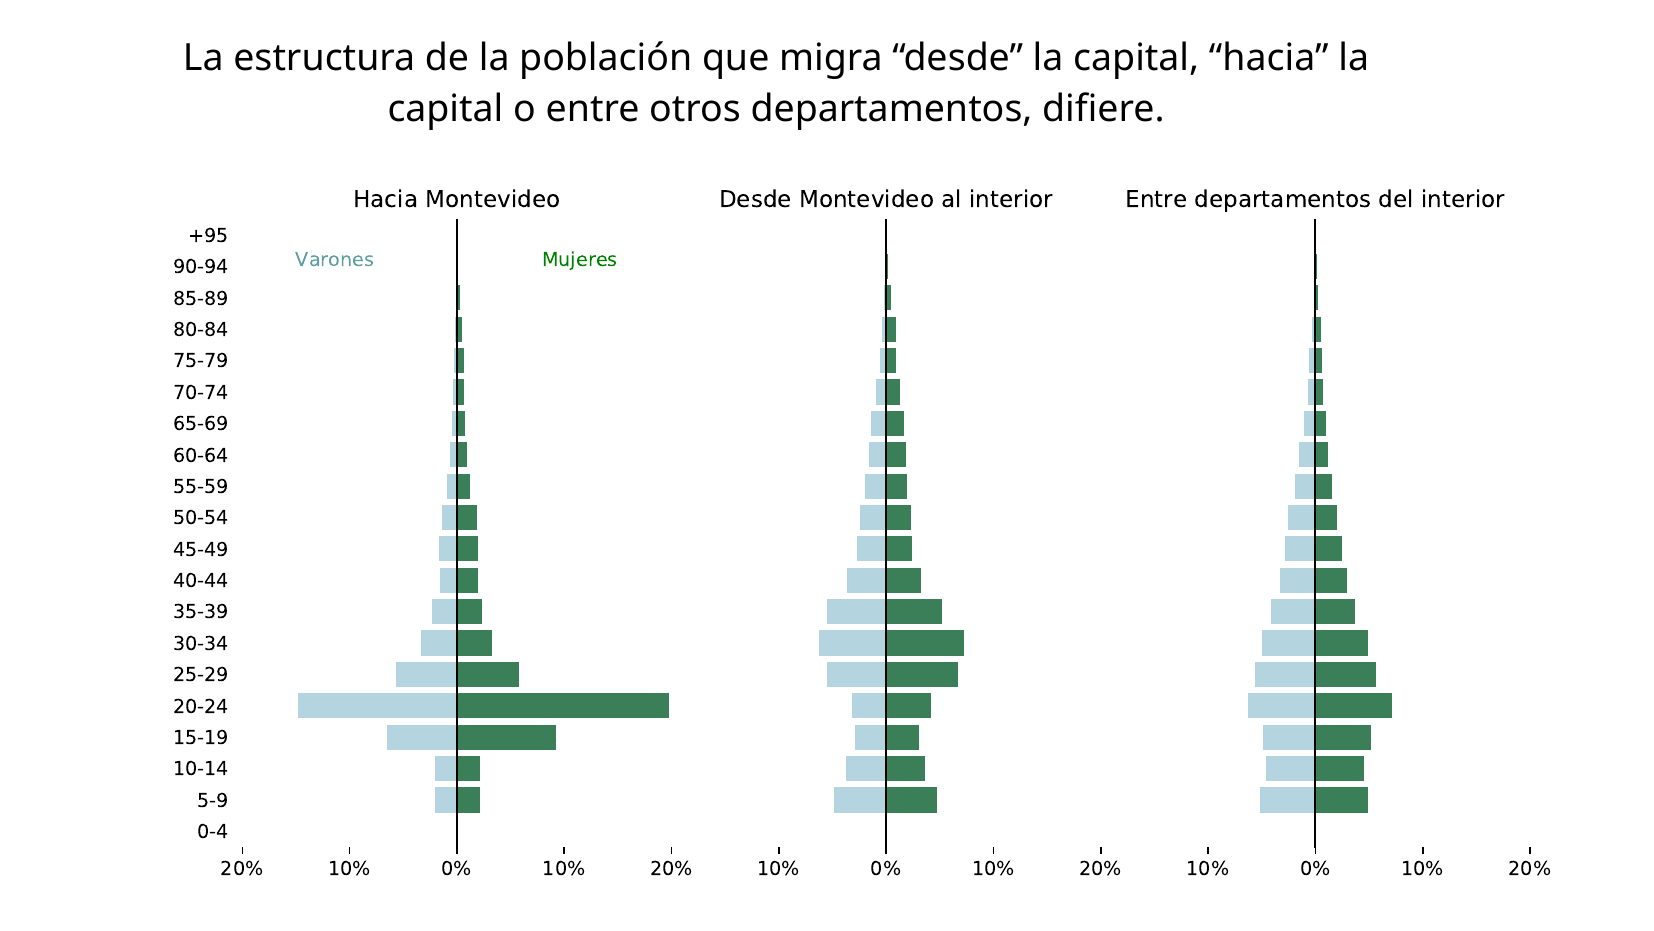

La estructura de la población que migra “desde” la capital, “hacia” la capital o entre otros departamentos, difiere.